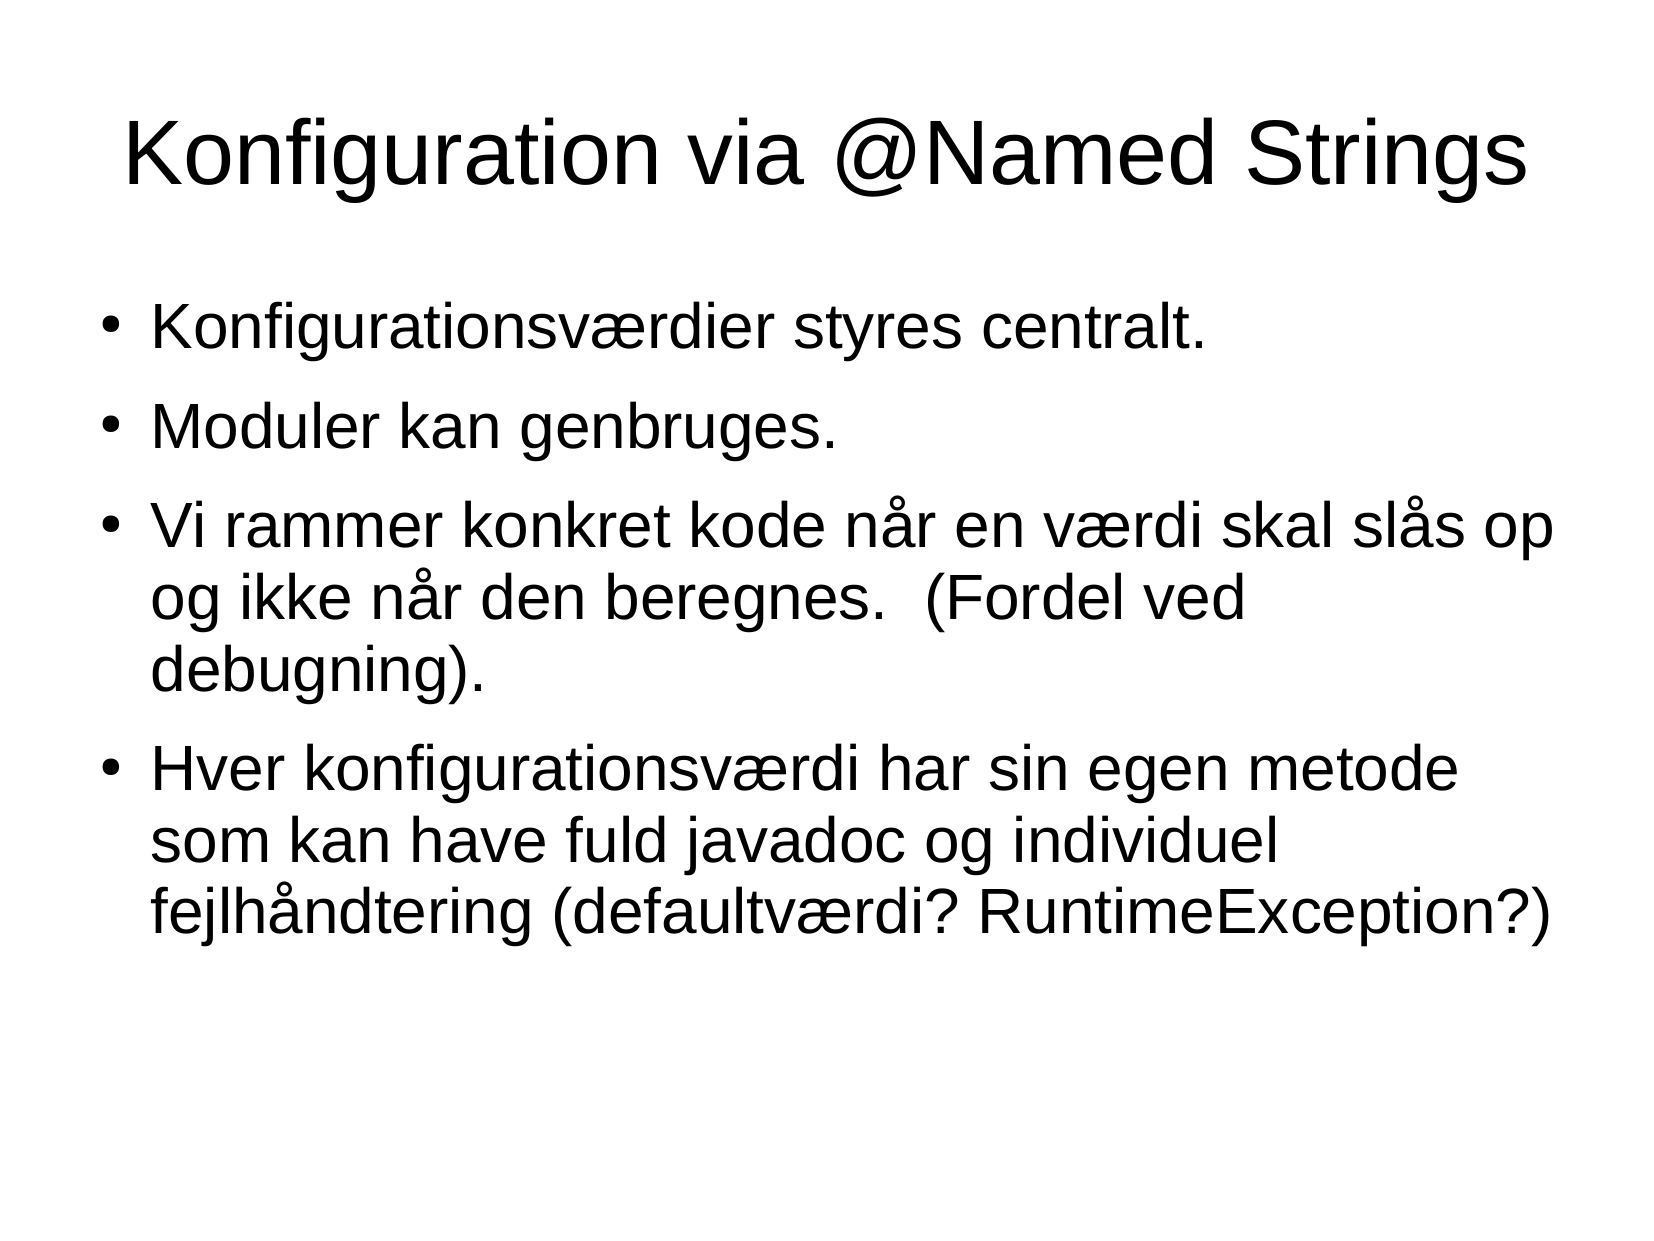

# Konfiguration via @Named Strings
Konfigurationsværdier styres centralt.
Moduler kan genbruges.
Vi rammer konkret kode når en værdi skal slås op og ikke når den beregnes. (Fordel ved debugning).
Hver konfigurationsværdi har sin egen metode som kan have fuld javadoc og individuel fejlhåndtering (defaultværdi? RuntimeException?)